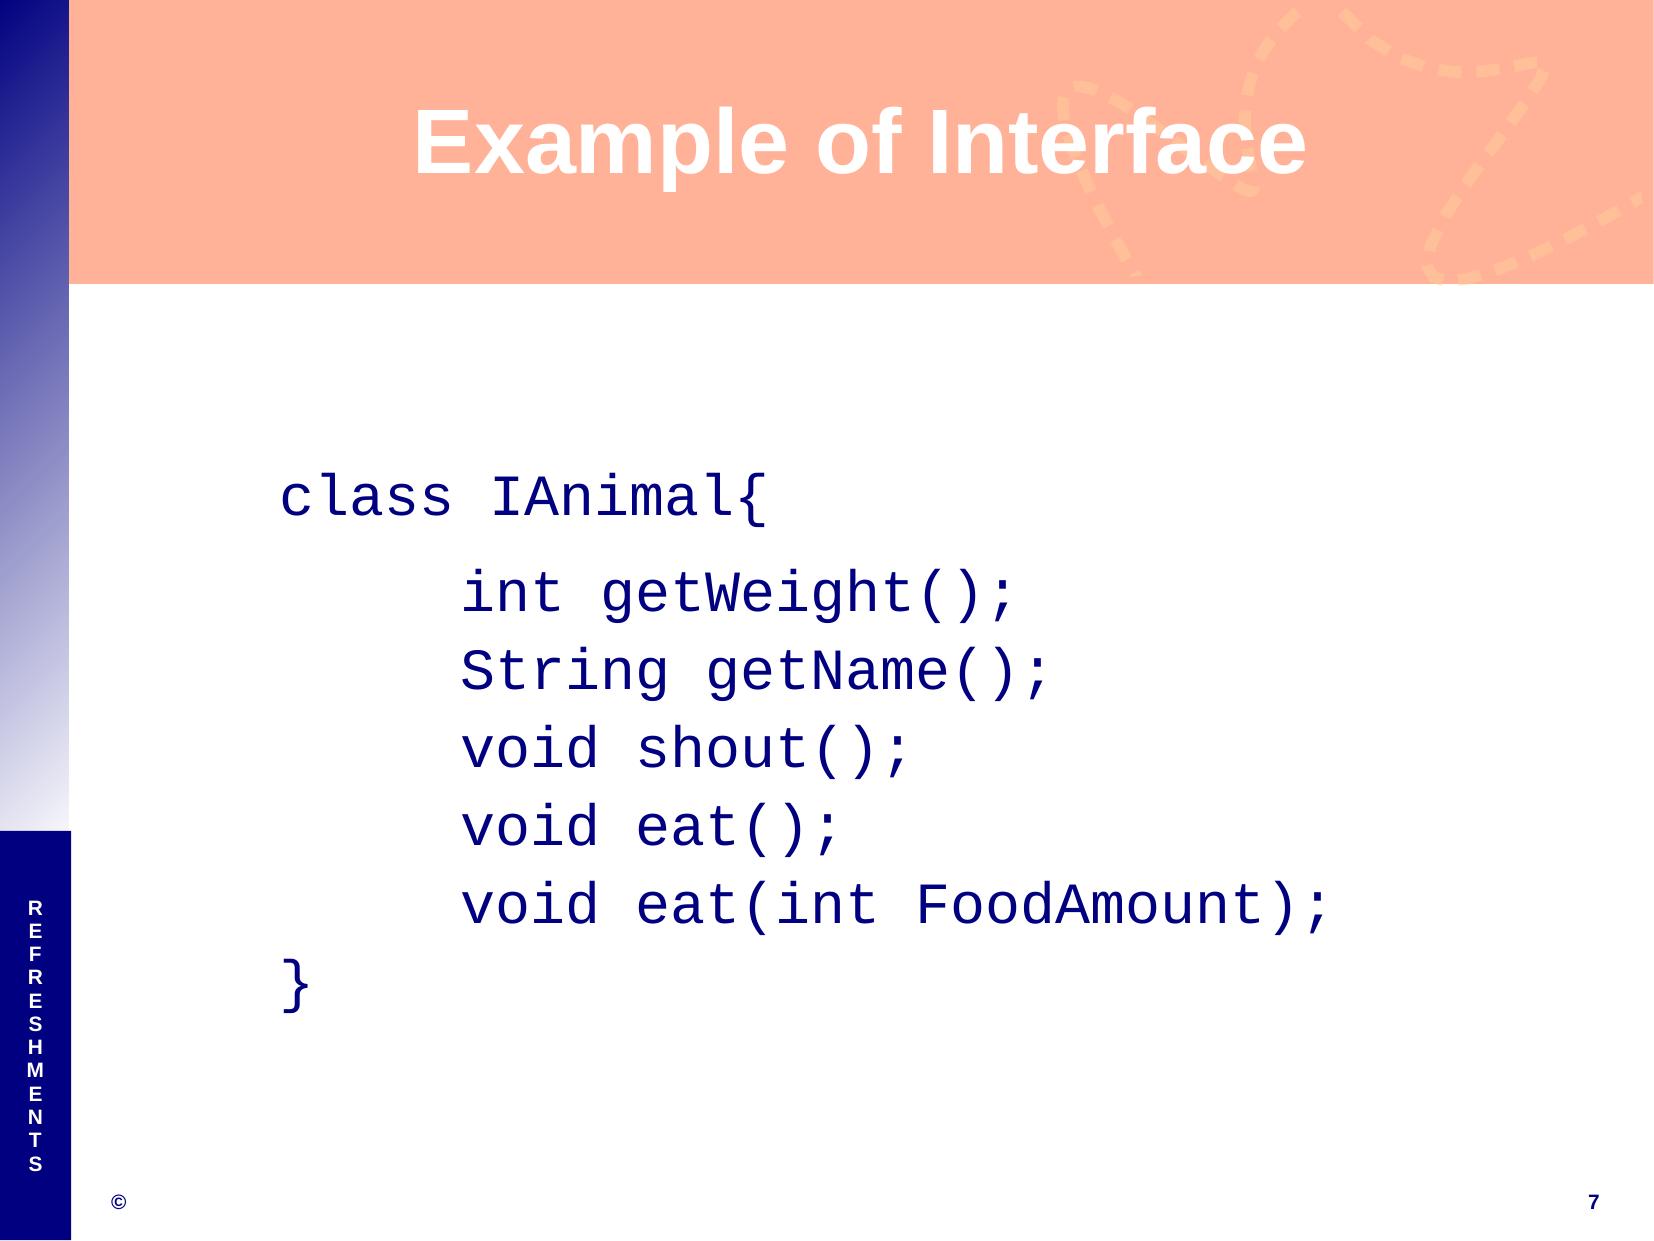

# Example of Interface
class IAnimal{
 int getWeight();
 String getName();
 void shout();
 void eat();
 void eat(int FoodAmount);
}
R
E
F
R
E
S
H
M
E
N
T
S